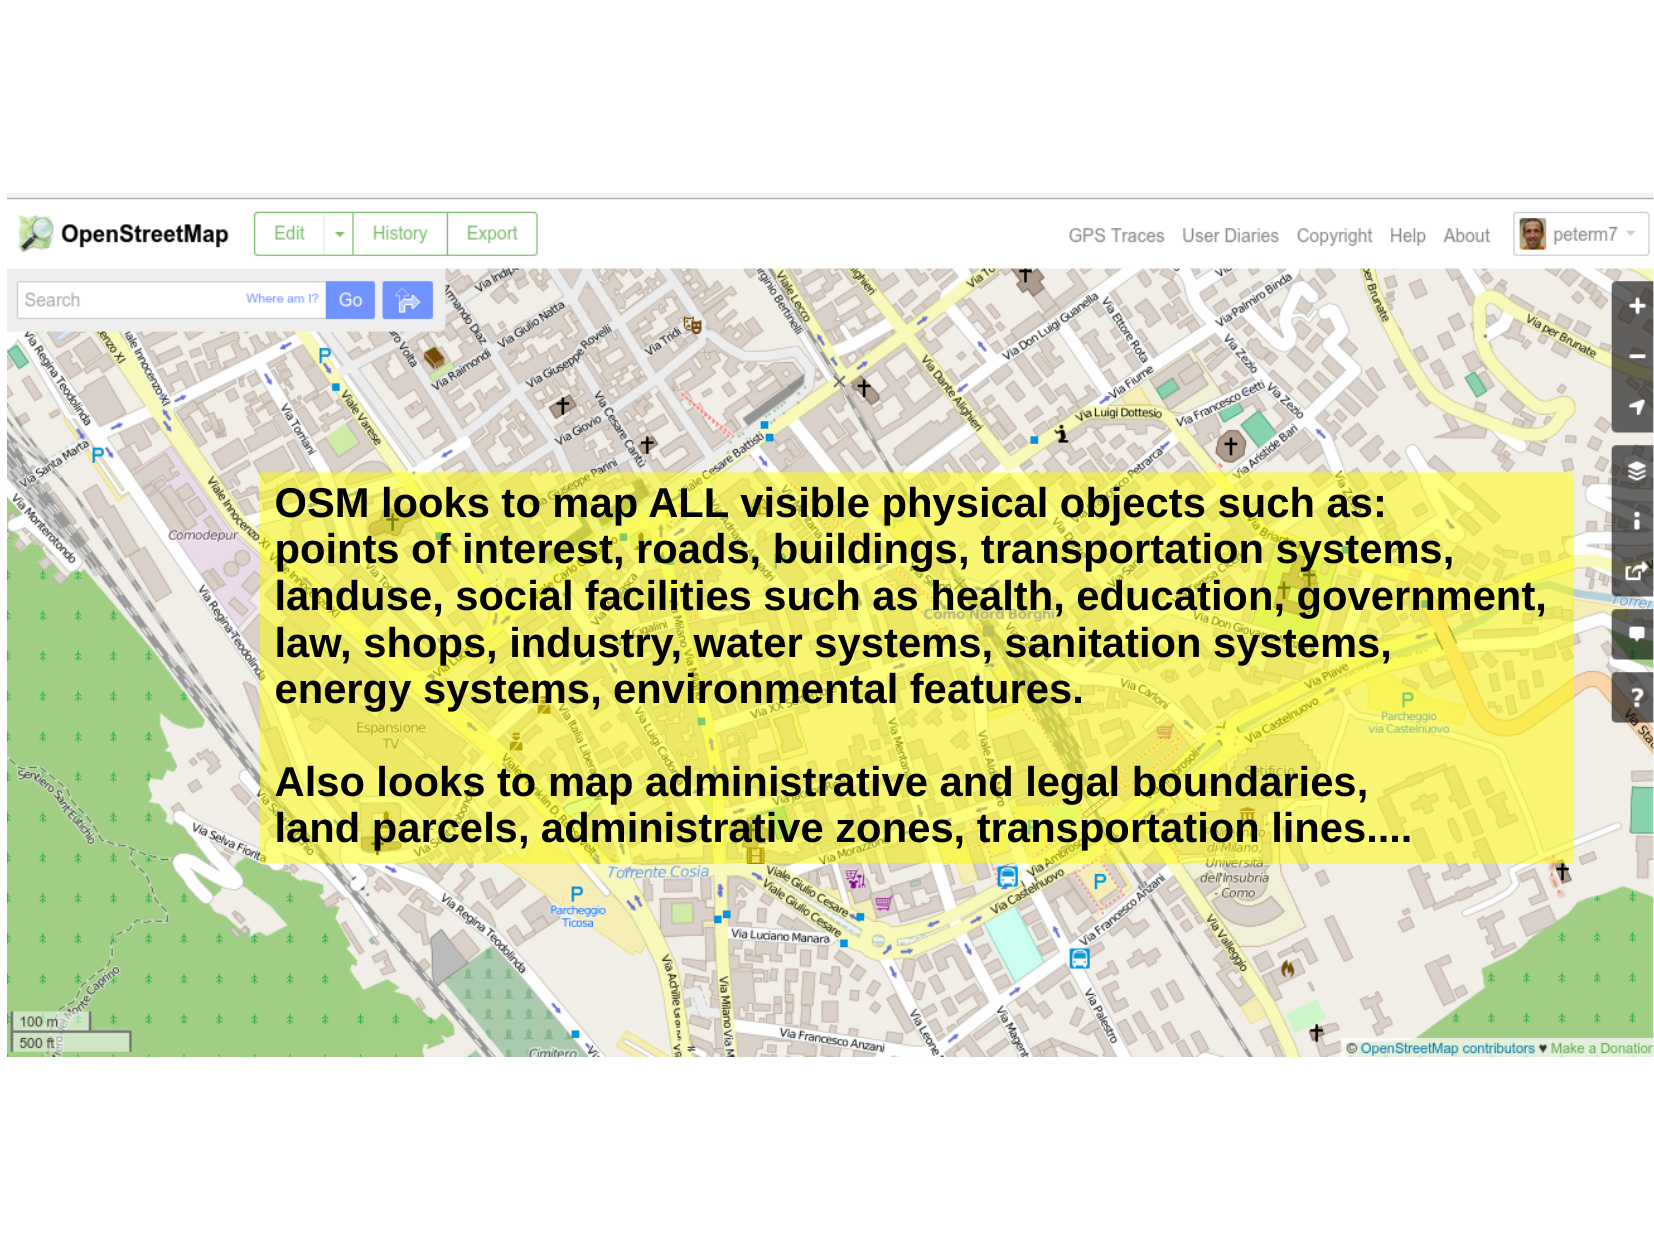

#
OSM looks to map ALL visible physical objects such as:
points of interest, roads, buildings, transportation systems,
landuse, social facilities such as health, education, government,
law, shops, industry, water systems, sanitation systems,
energy systems, environmental features.
Also looks to map administrative and legal boundaries,
land parcels, administrative zones, transportation lines....